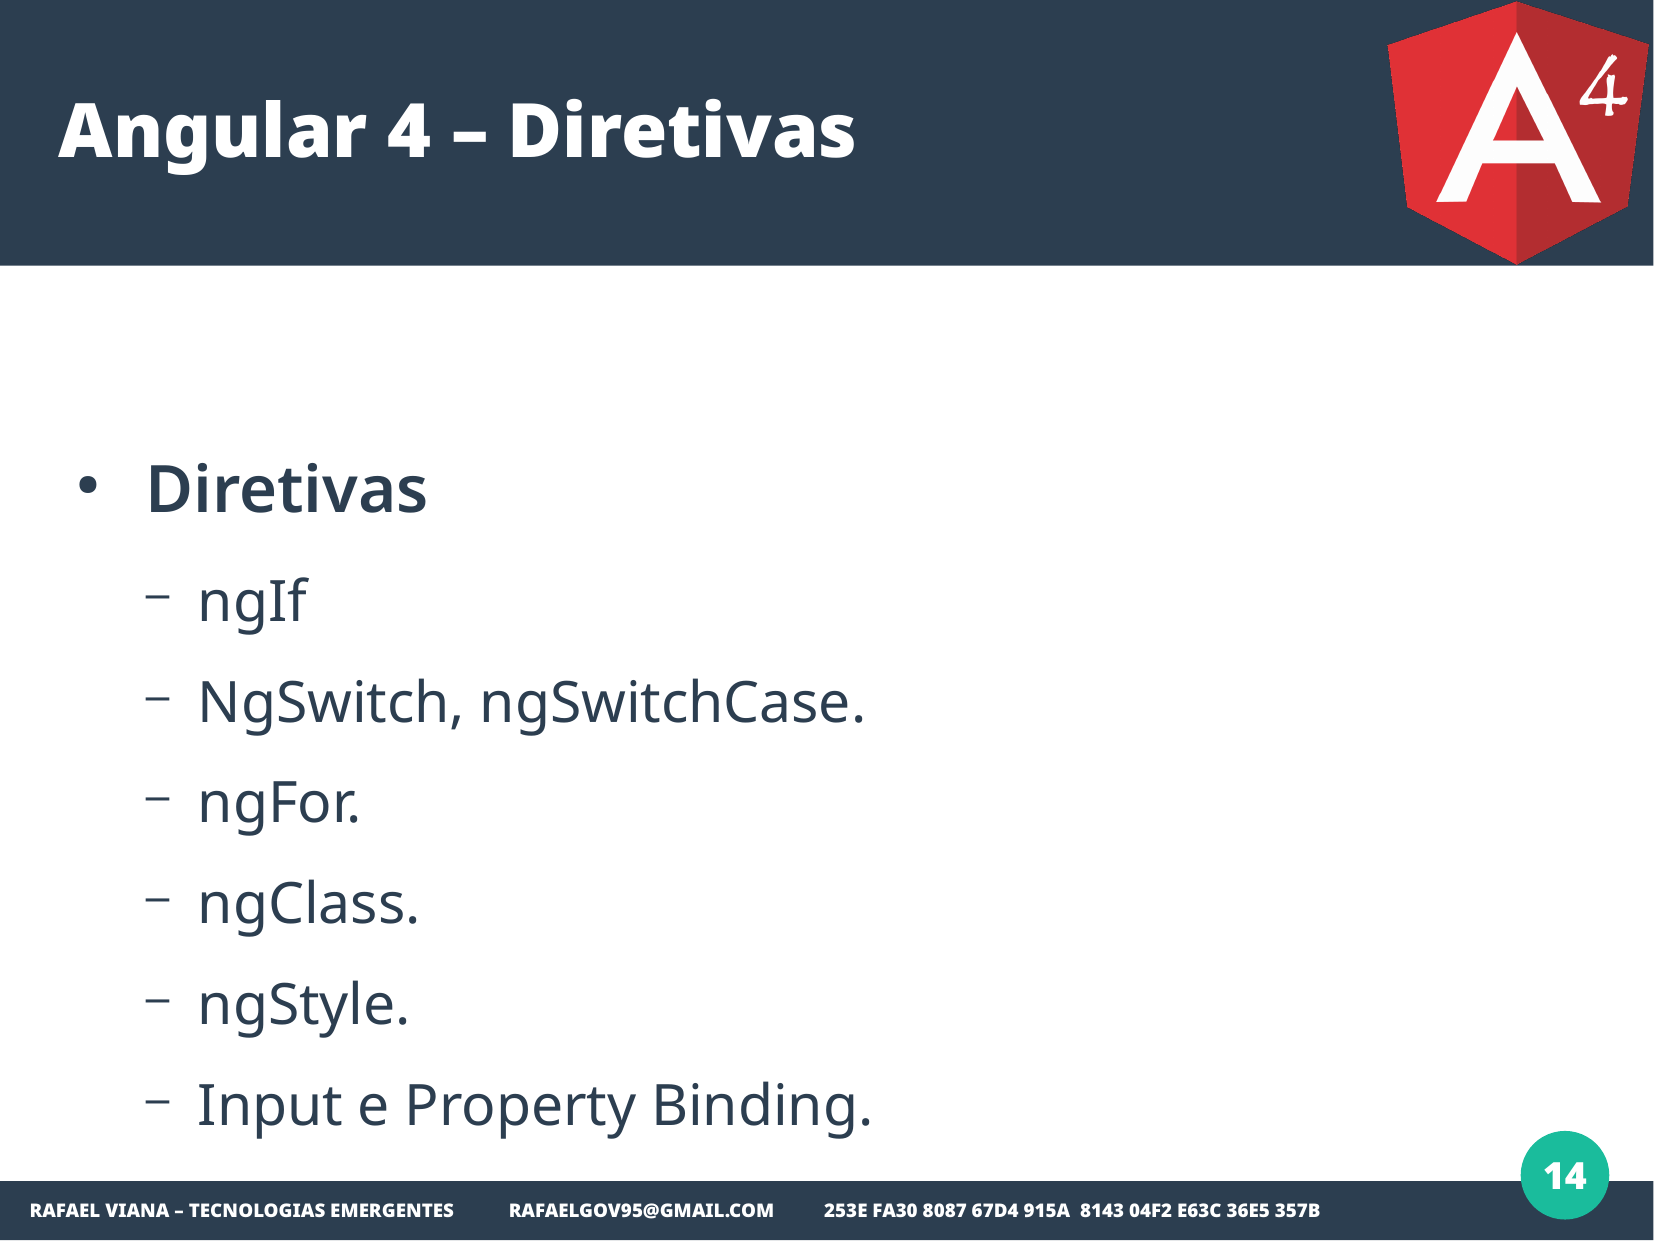

# Angular 4 – Diretivas
 Diretivas
ngIf
NgSwitch, ngSwitchCase.
ngFor.
ngClass.
ngStyle.
Input e Property Binding.
14
RAFAEL VIANA – TECNOLOGIAS EMERGENTES RAFAELGOV95@GMAIL.COM 253E FA30 8087 67D4 915A 8143 04F2 E63C 36E5 357B